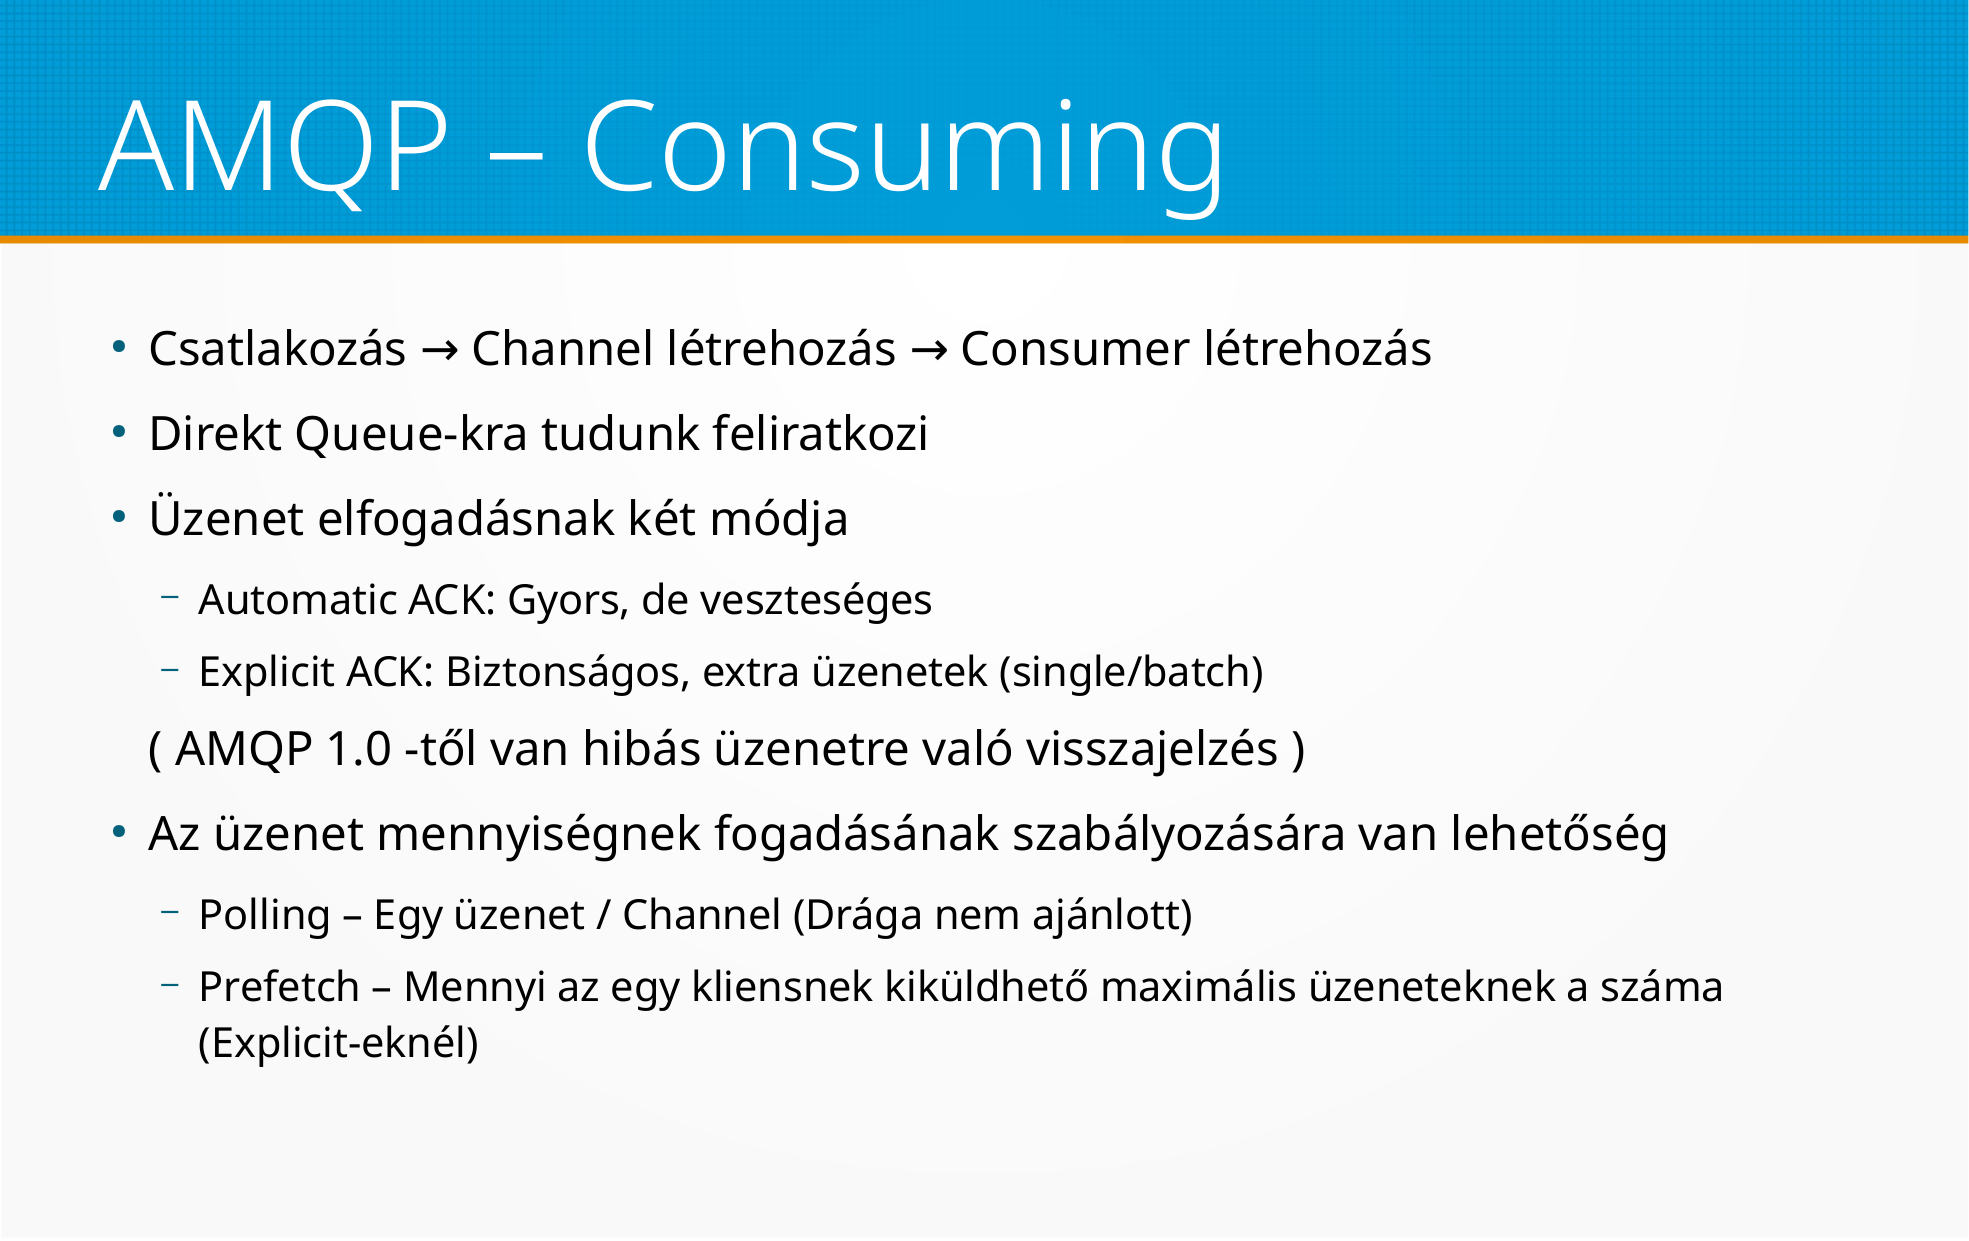

# AMQP – Consuming
Csatlakozás → Channel létrehozás → Consumer létrehozás
Direkt Queue-kra tudunk feliratkozi
Üzenet elfogadásnak két módja
Automatic ACK: Gyors, de veszteséges
Explicit ACK: Biztonságos, extra üzenetek (single/batch)
( AMQP 1.0 -től van hibás üzenetre való visszajelzés )
Az üzenet mennyiségnek fogadásának szabályozására van lehetőség
Polling – Egy üzenet / Channel (Drága nem ajánlott)
Prefetch – Mennyi az egy kliensnek kiküldhető maximális üzeneteknek a száma (Explicit-eknél)